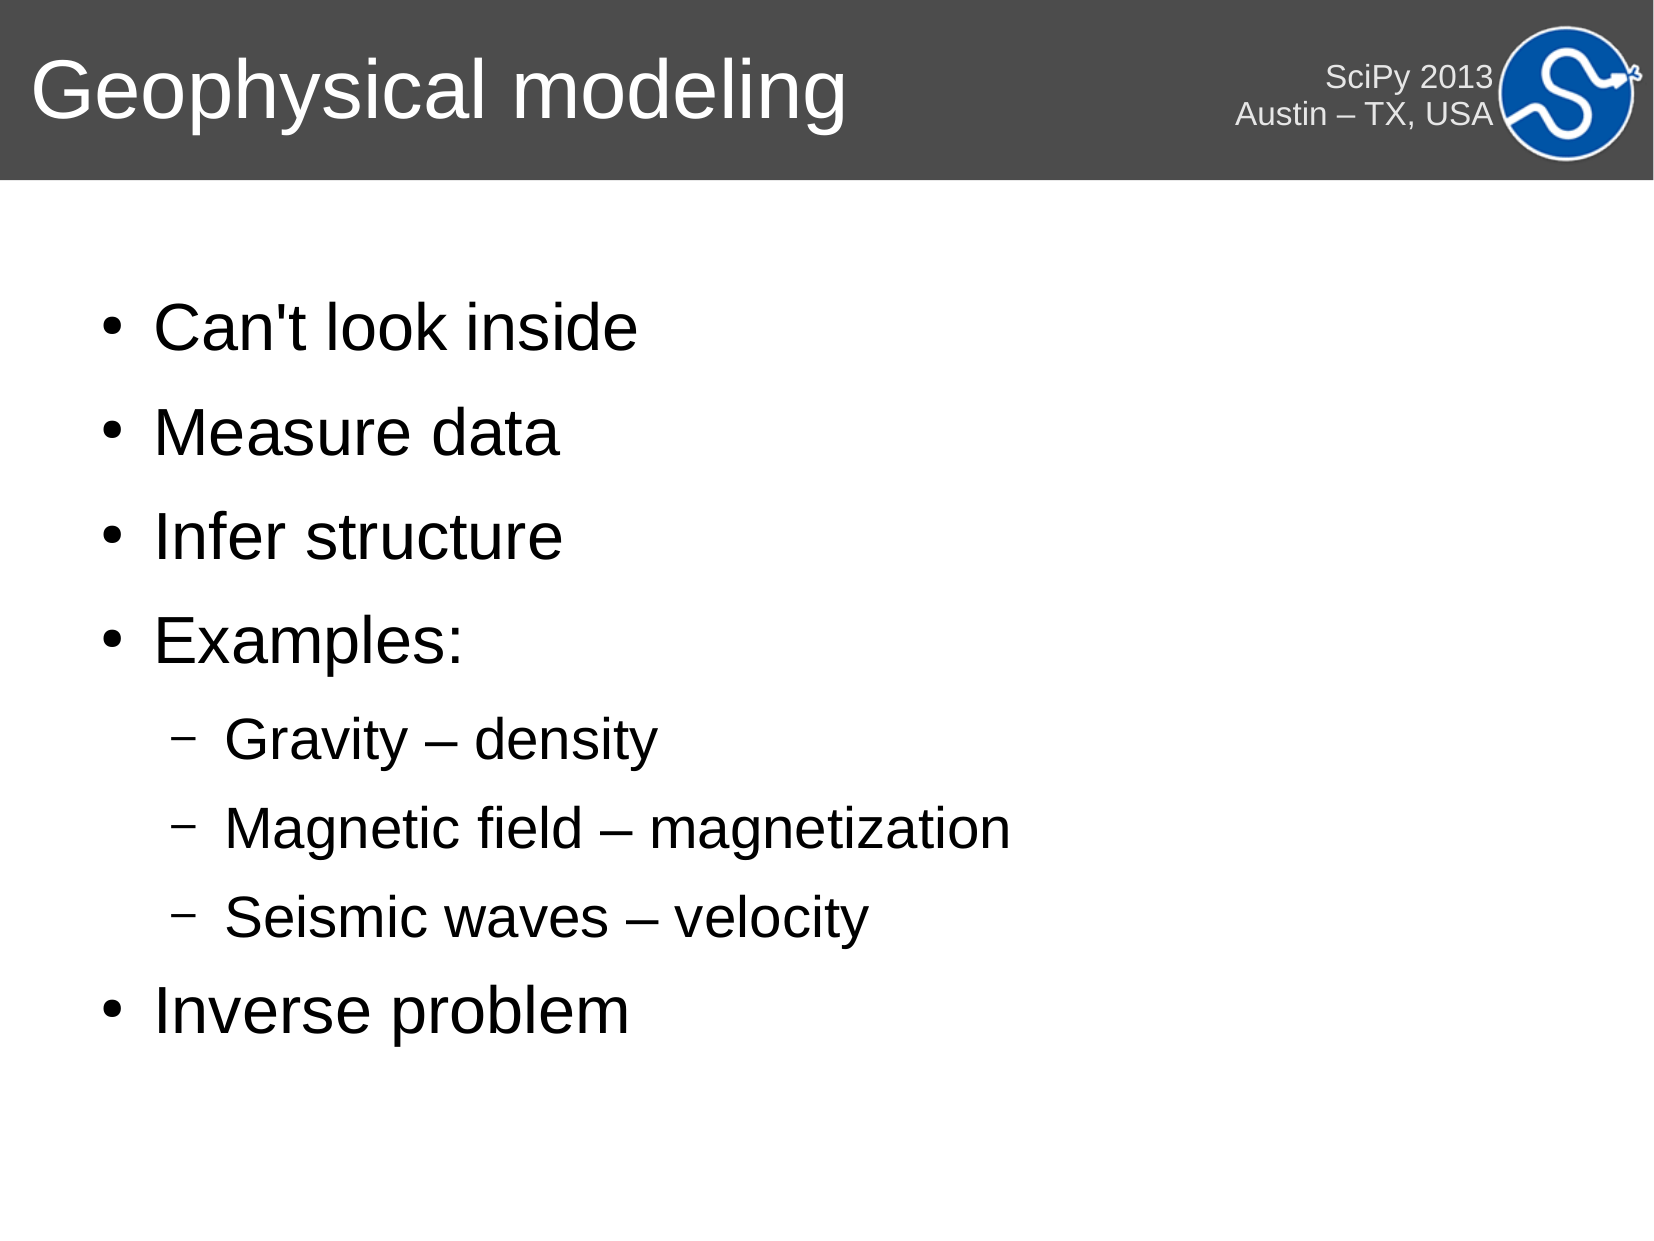

# Geophysical modeling
Can't look inside
Measure data
Infer structure
Examples:
Gravity – density
Magnetic field – magnetization
Seismic waves – velocity
Inverse problem